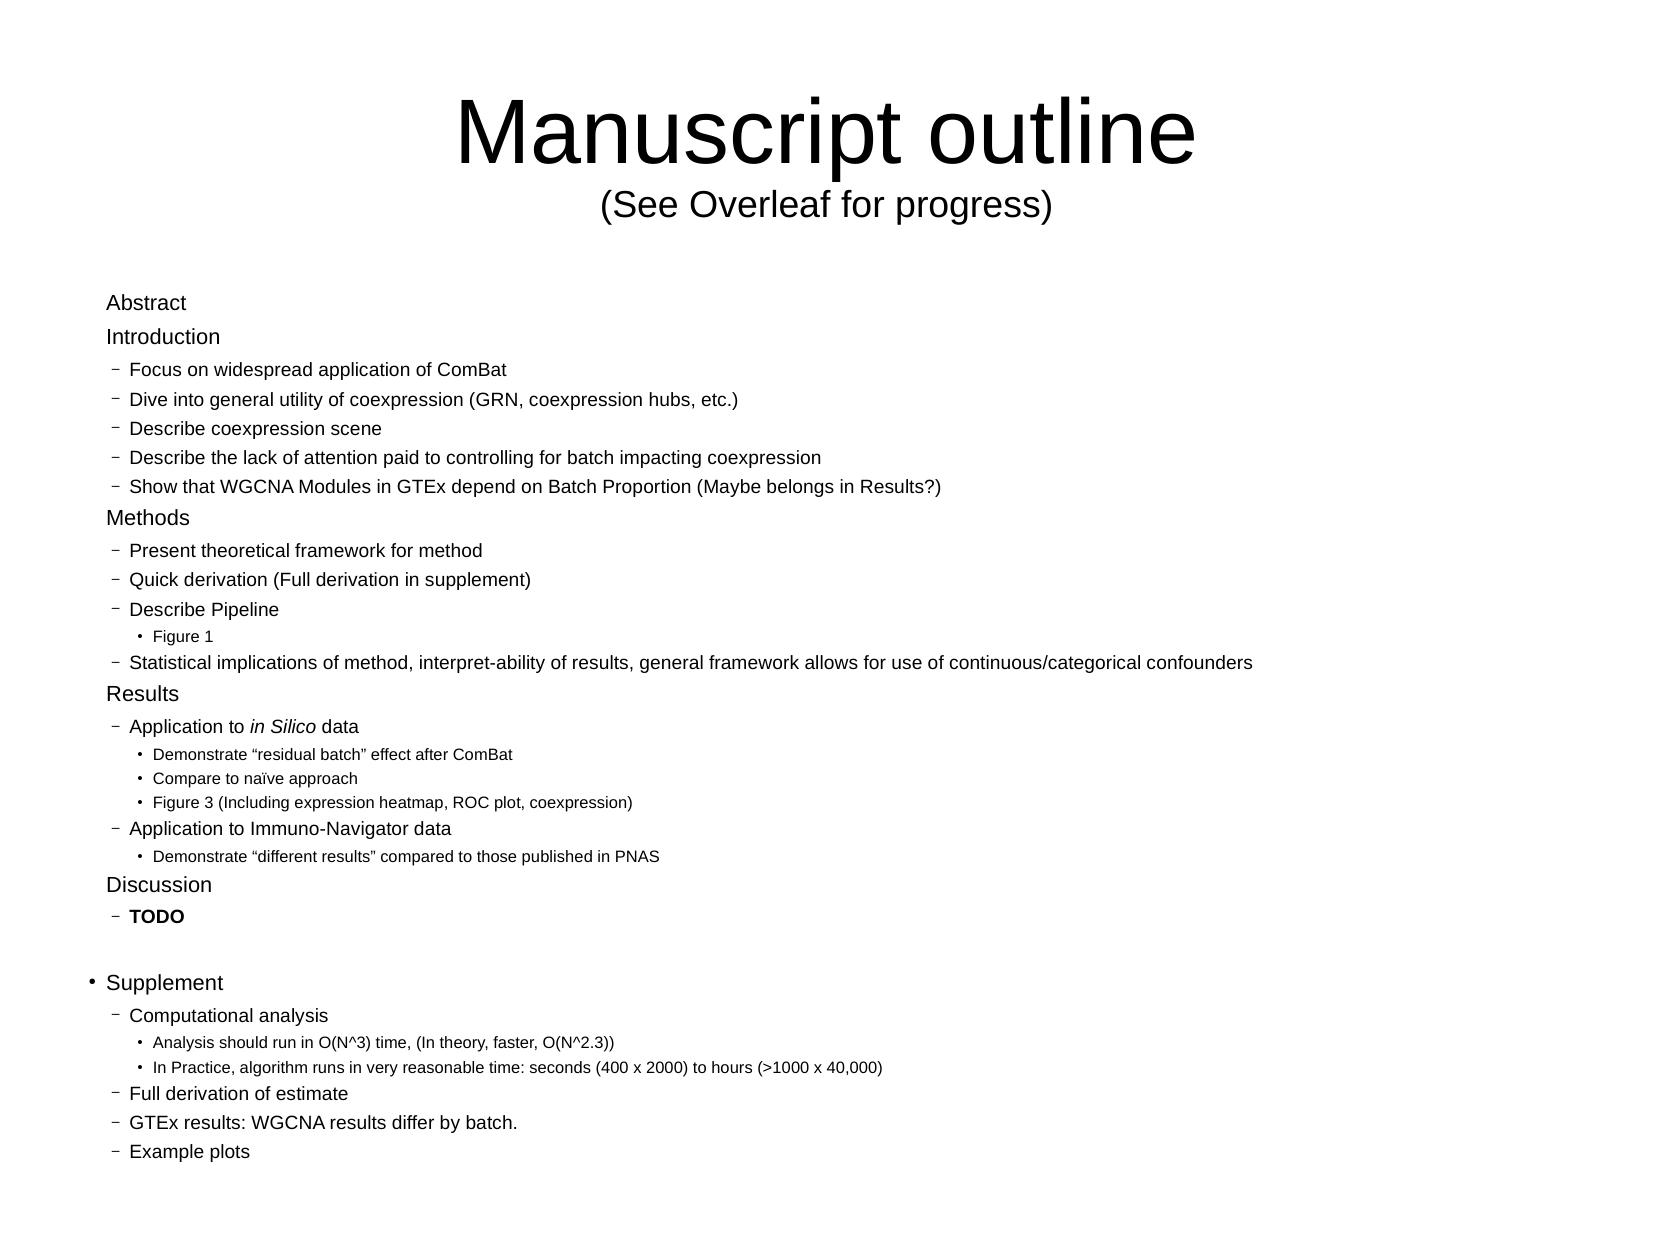

# Manuscript outline (See Overleaf for progress)
Abstract
Introduction
Focus on widespread application of ComBat
Dive into general utility of coexpression (GRN, coexpression hubs, etc.)
Describe coexpression scene
Describe the lack of attention paid to controlling for batch impacting coexpression
Show that WGCNA Modules in GTEx depend on Batch Proportion (Maybe belongs in Results?)
Methods
Present theoretical framework for method
Quick derivation (Full derivation in supplement)
Describe Pipeline
Figure 1
Statistical implications of method, interpret-ability of results, general framework allows for use of continuous/categorical confounders
Results
Application to in Silico data
Demonstrate “residual batch” effect after ComBat
Compare to naïve approach
Figure 3 (Including expression heatmap, ROC plot, coexpression)
Application to Immuno-Navigator data
Demonstrate “different results” compared to those published in PNAS
Discussion
TODO
Supplement
Computational analysis
Analysis should run in O(N^3) time, (In theory, faster, O(N^2.3))
In Practice, algorithm runs in very reasonable time: seconds (400 x 2000) to hours (>1000 x 40,000)
Full derivation of estimate
GTEx results: WGCNA results differ by batch.
Example plots